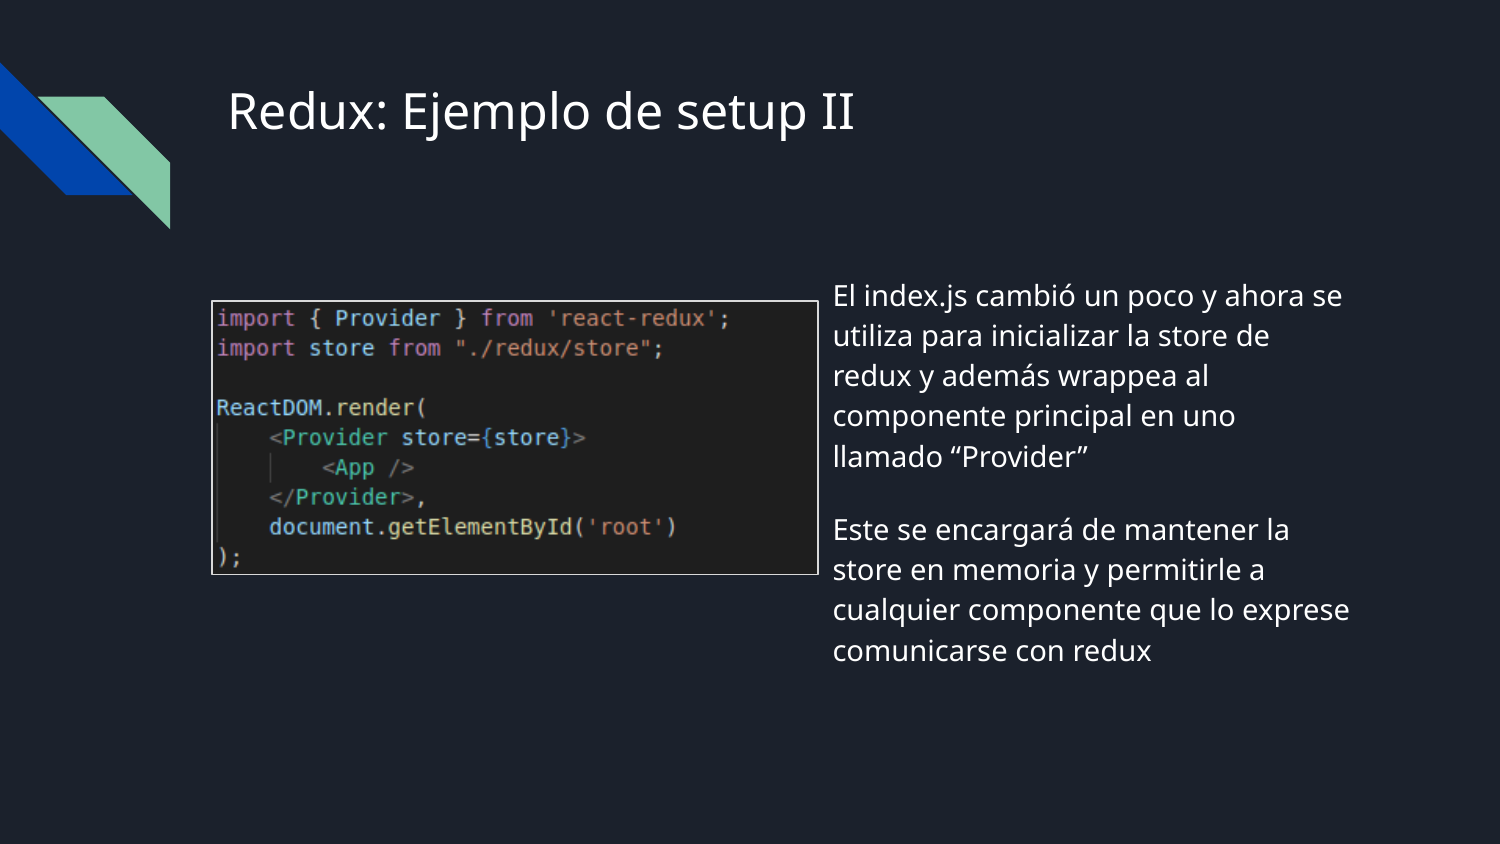

# Redux: Ejemplo de setup II
El index.js cambió un poco y ahora se utiliza para inicializar la store de redux y además wrappea al componente principal en uno llamado “Provider”
Este se encargará de mantener la store en memoria y permitirle a cualquier componente que lo exprese comunicarse con redux